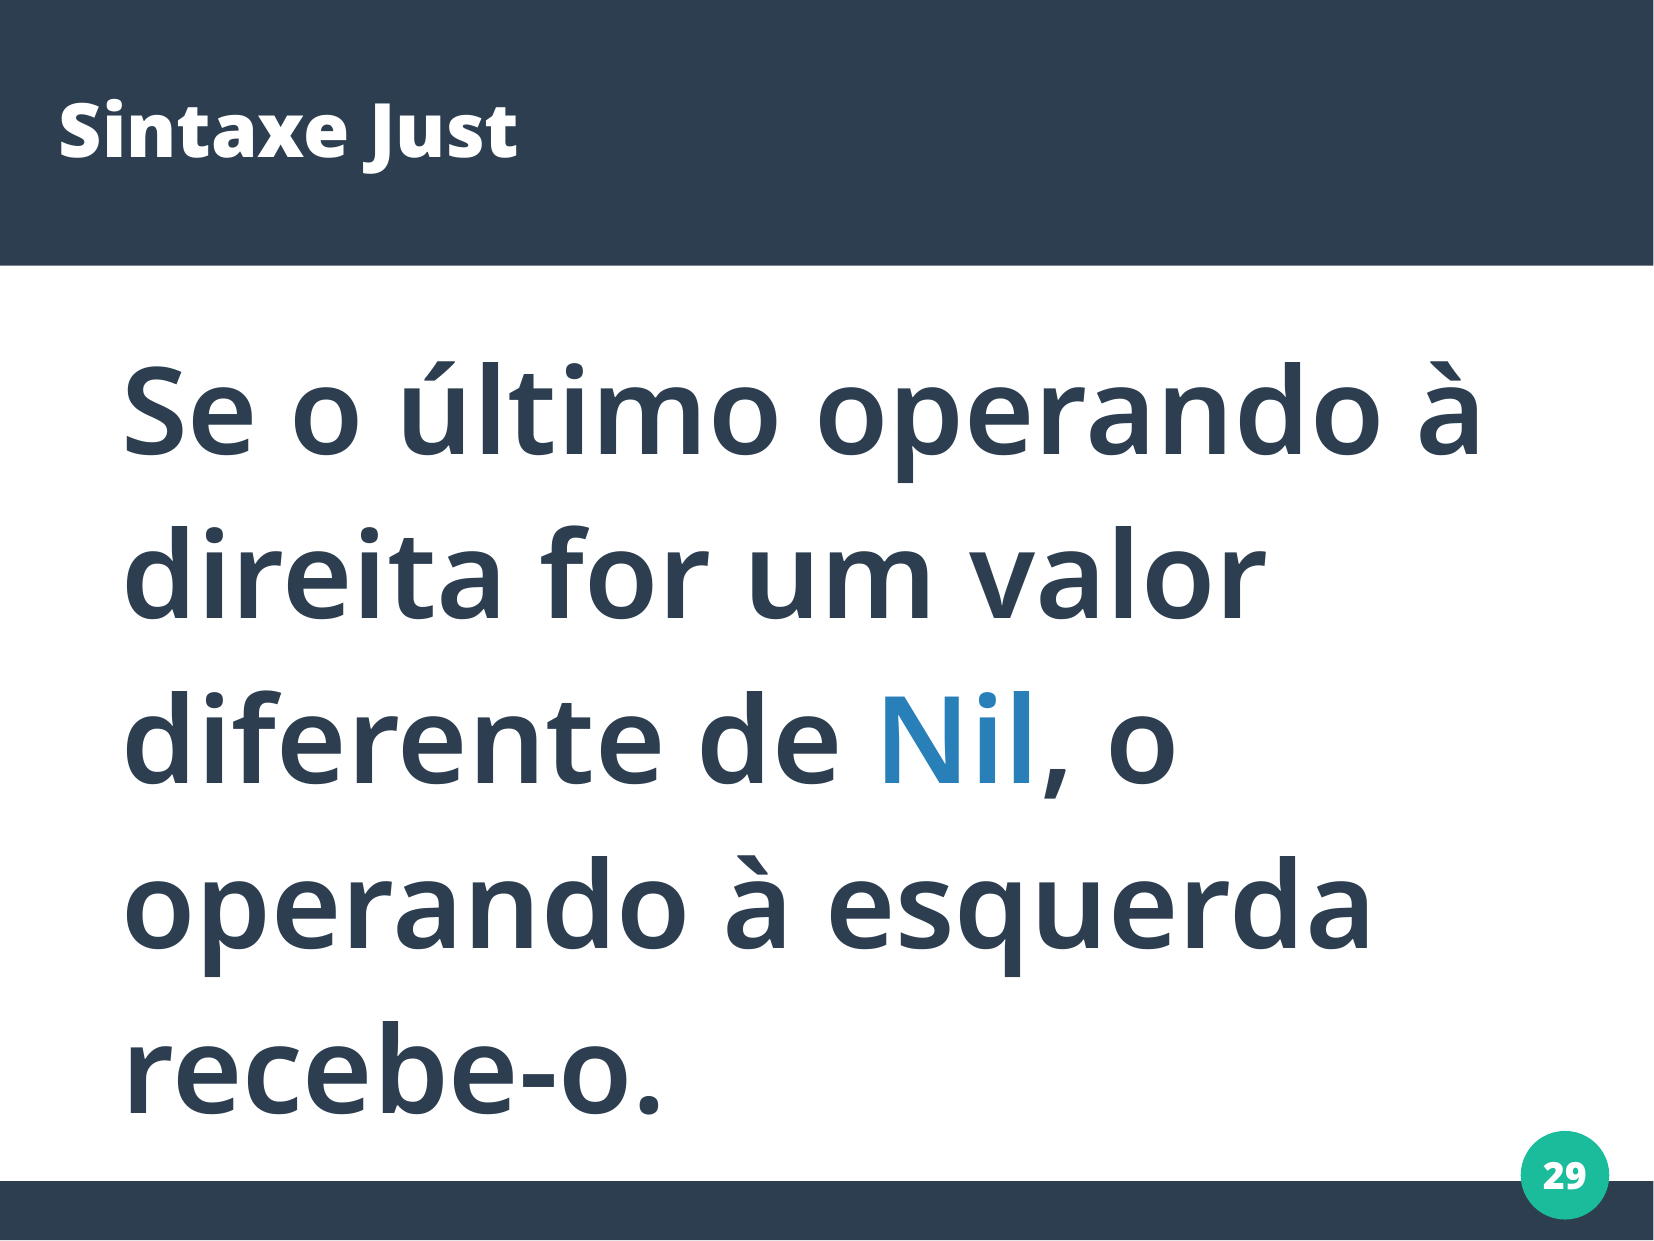

# Sintaxe Just
Se o último operando à direita for um valor diferente de Nil, o operando à esquerda recebe-o.
29